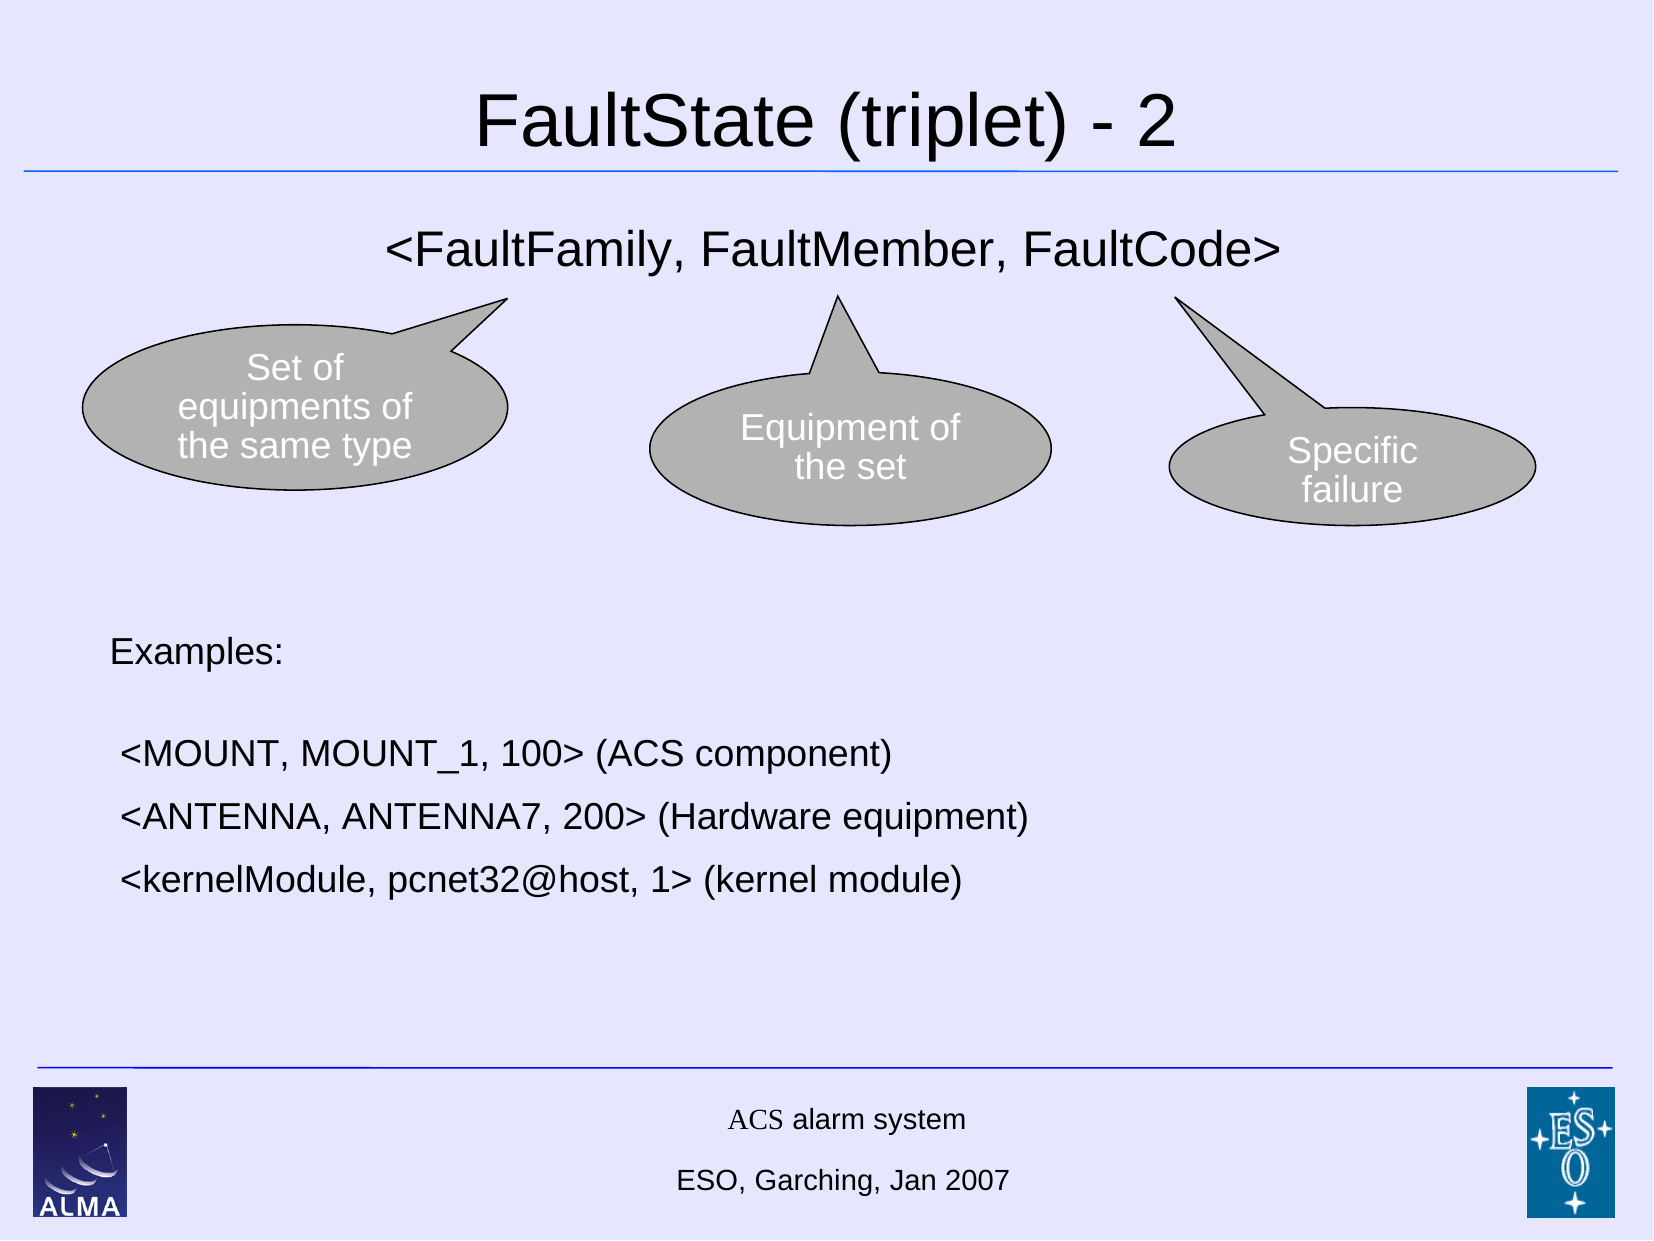

# FaultState (triplet) - 2
<FaultFamily, FaultMember, FaultCode>
Set of equipments of the same type
Equipment of the set
Specific failure
Examples:
 <MOUNT, MOUNT_1, 100> (ACS component)
 <ANTENNA, ANTENNA7, 200> (Hardware equipment)
 <kernelModule, pcnet32@host, 1> (kernel module)